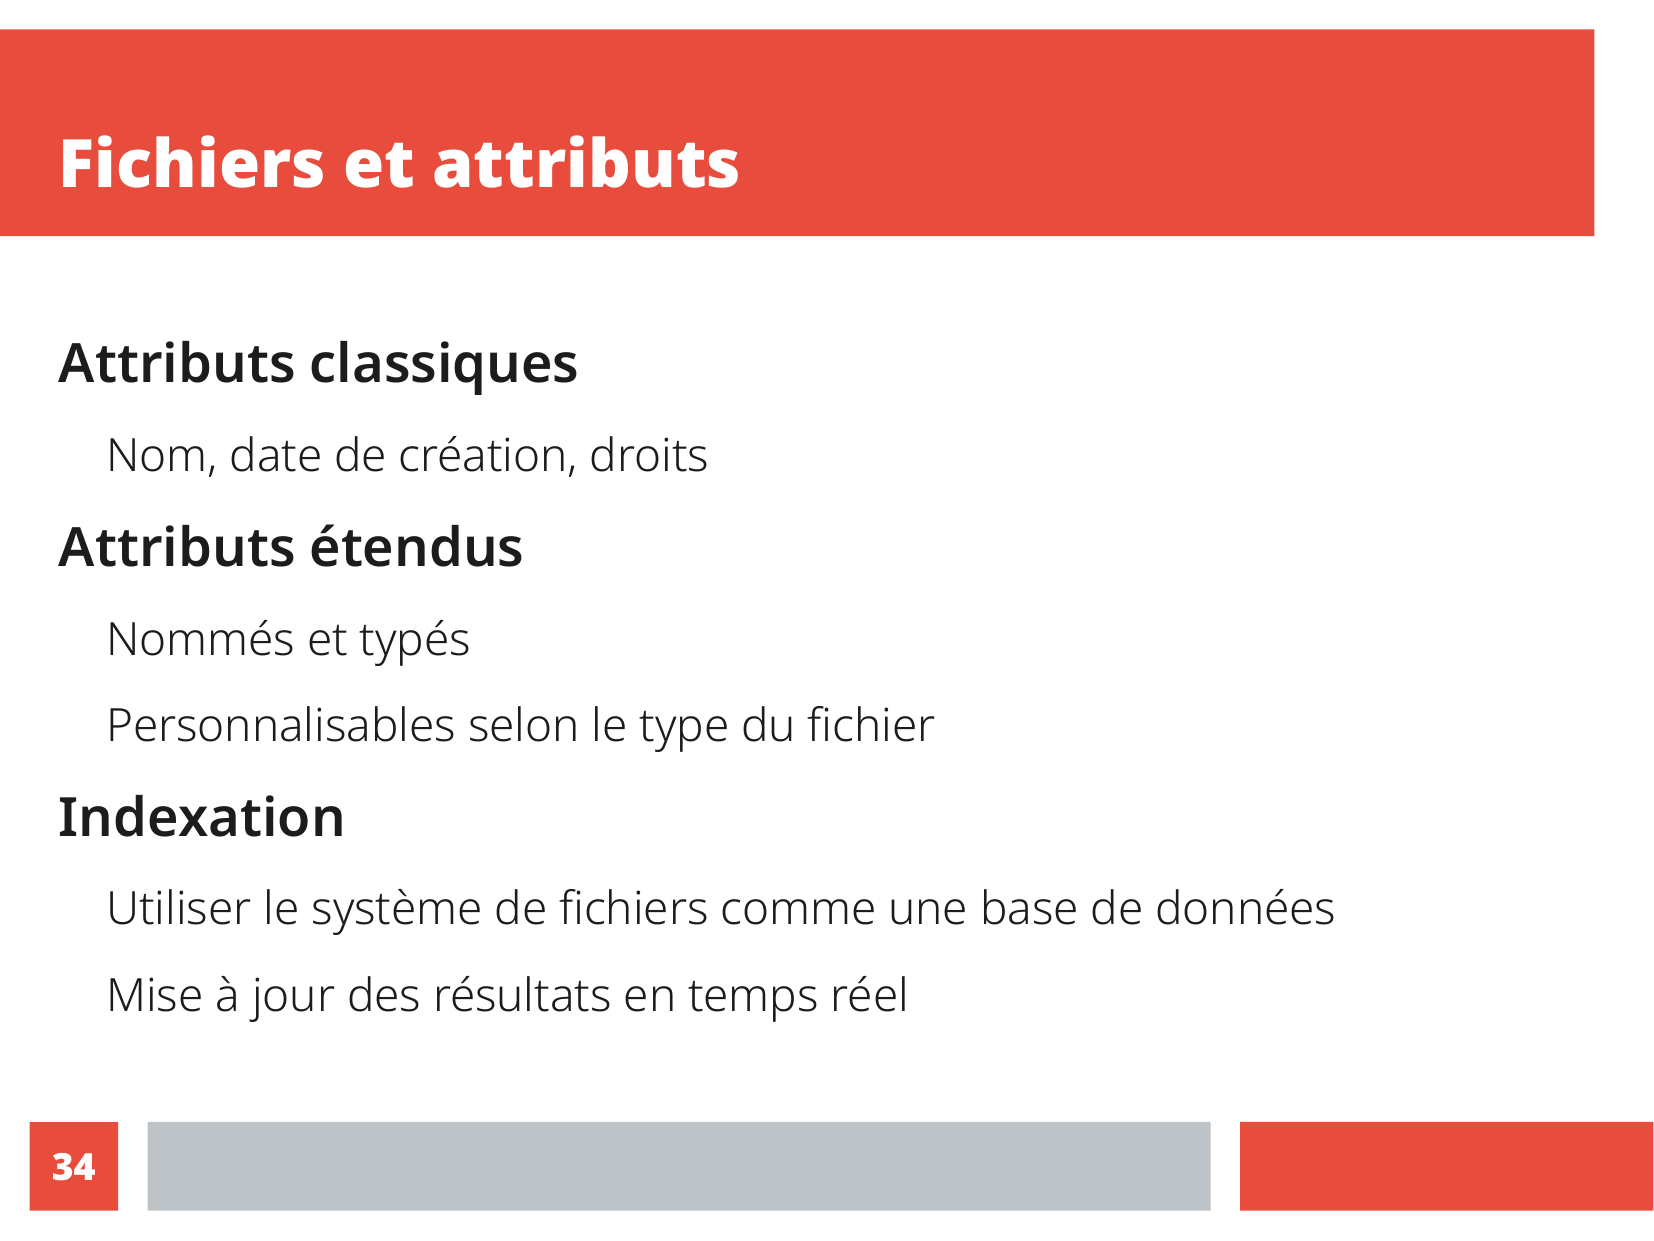

# Fichiers et attributs
Attributs classiques
Nom, date de création, droits
Attributs étendus
Nommés et typés
Personnalisables selon le type du fichier
Indexation
Utiliser le système de fichiers comme une base de données
Mise à jour des résultats en temps réel
34